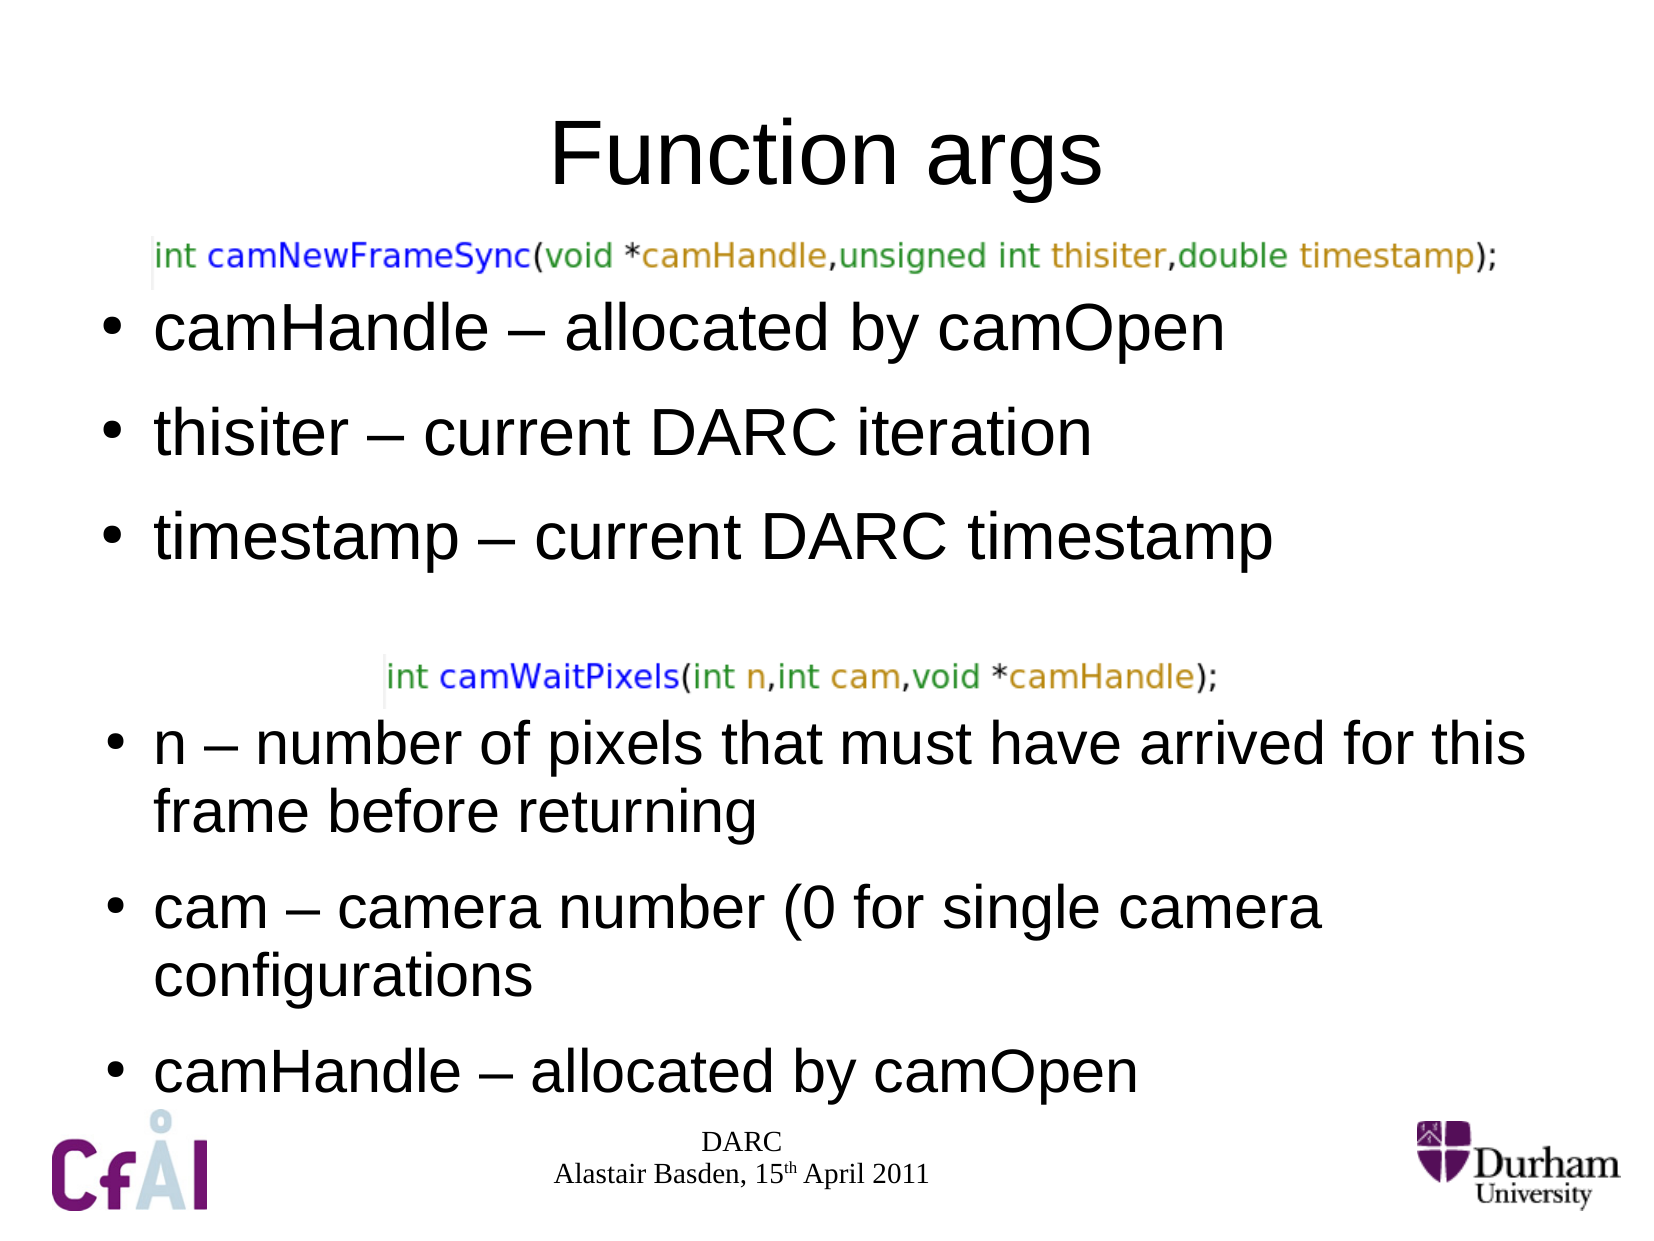

# Function args
camHandle – allocated by camOpen
thisiter – current DARC iteration
timestamp – current DARC timestamp
n – number of pixels that must have arrived for this frame before returning
cam – camera number (0 for single camera configurations
camHandle – allocated by camOpen